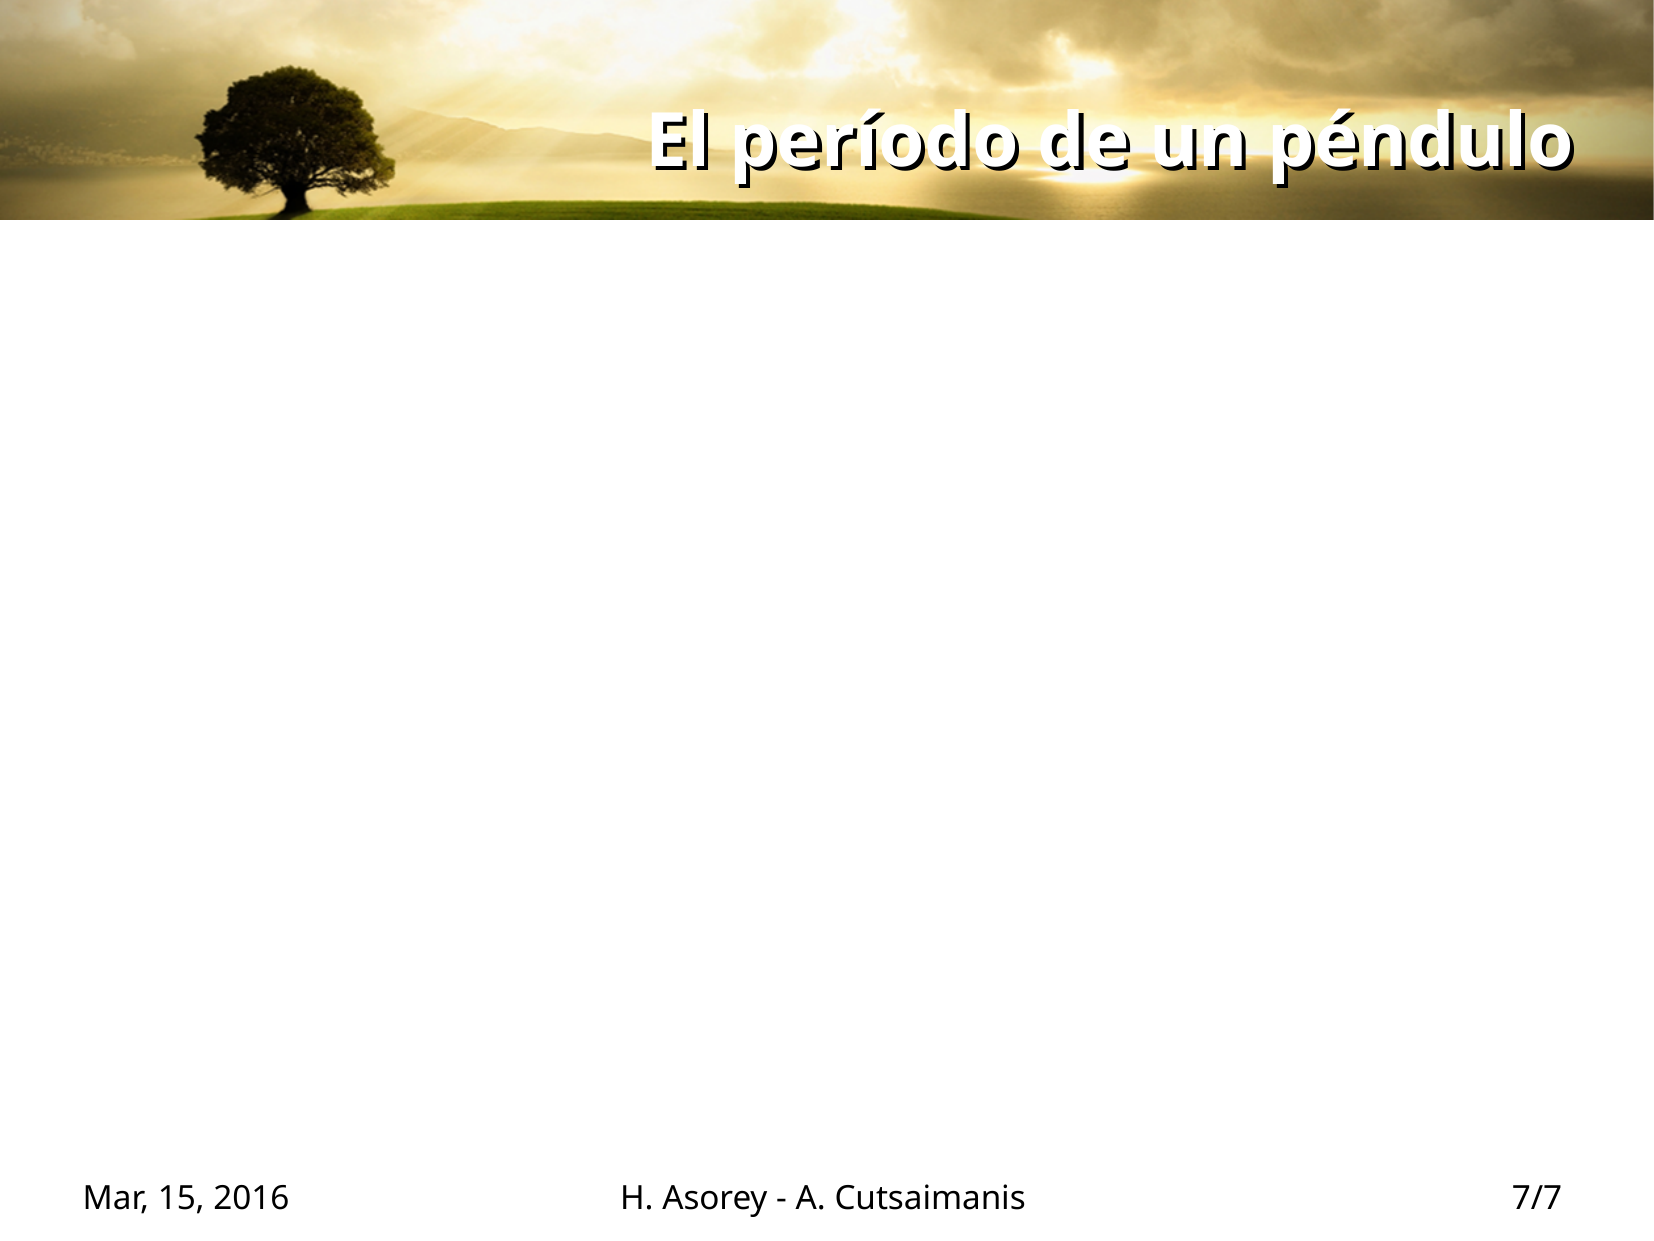

# El período de un péndulo
Mar, 15, 2016
H. Asorey - A. Cutsaimanis
7